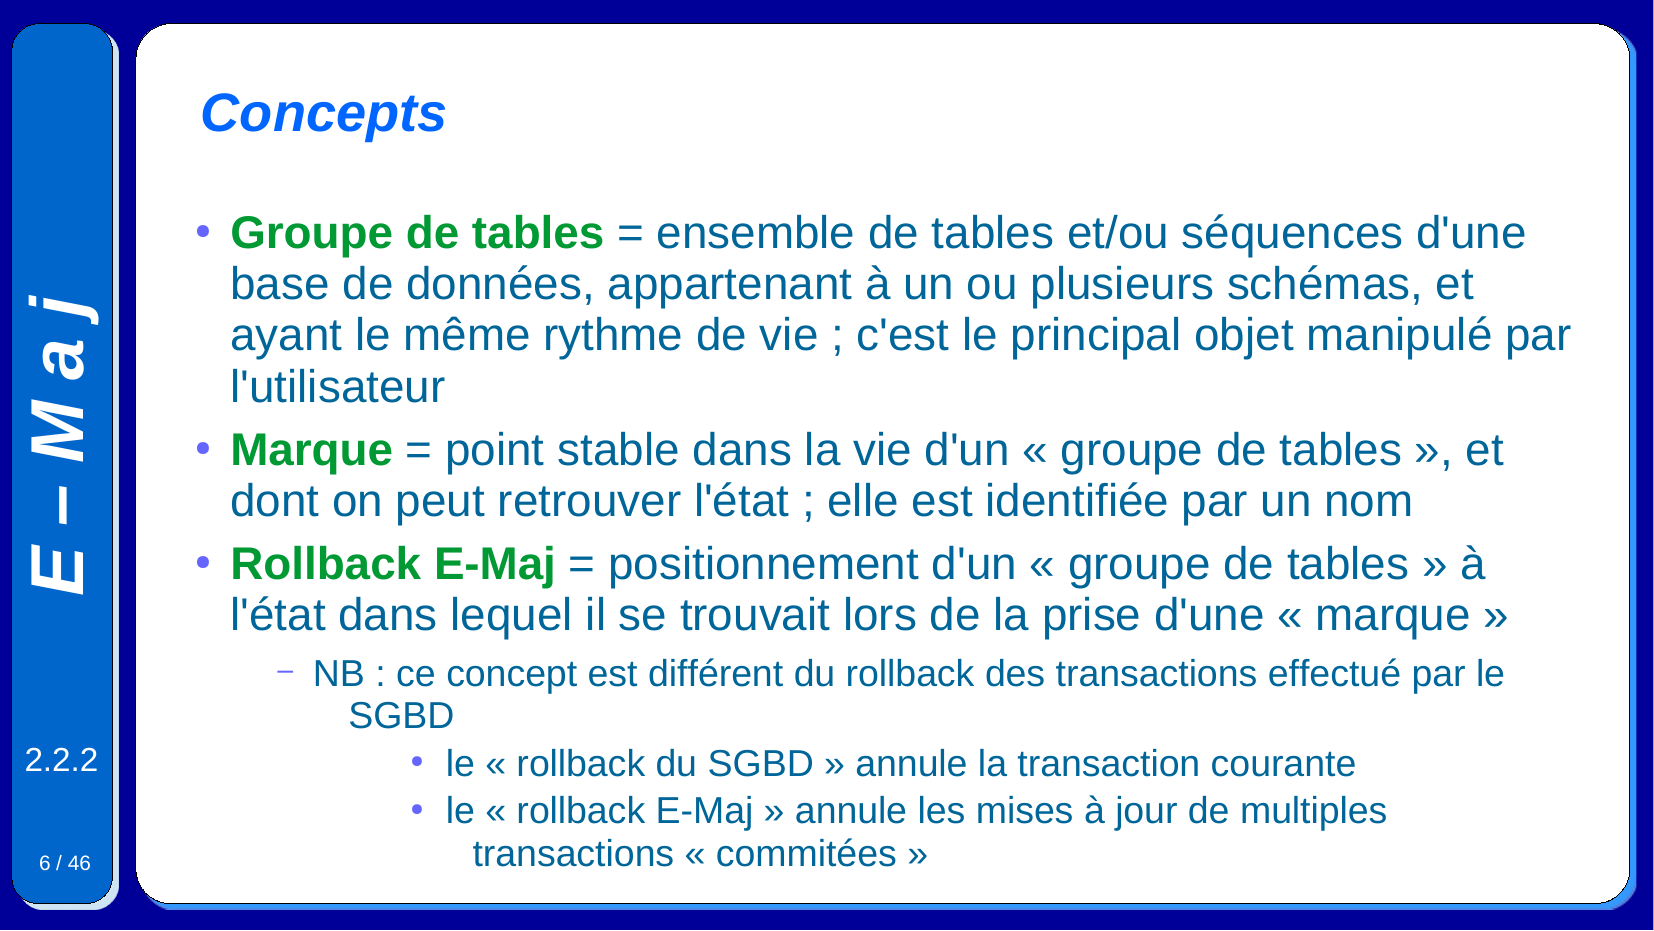

# Concepts
Groupe de tables = ensemble de tables et/ou séquences d'une base de données, appartenant à un ou plusieurs schémas, et ayant le même rythme de vie ; c'est le principal objet manipulé par l'utilisateur
Marque = point stable dans la vie d'un « groupe de tables », et dont on peut retrouver l'état ; elle est identifiée par un nom
Rollback E-Maj = positionnement d'un « groupe de tables » à l'état dans lequel il se trouvait lors de la prise d'une « marque »
NB : ce concept est différent du rollback des transactions effectué par le SGBD
le « rollback du SGBD » annule la transaction courante
le « rollback E-Maj » annule les mises à jour de multiples transactions « commitées »